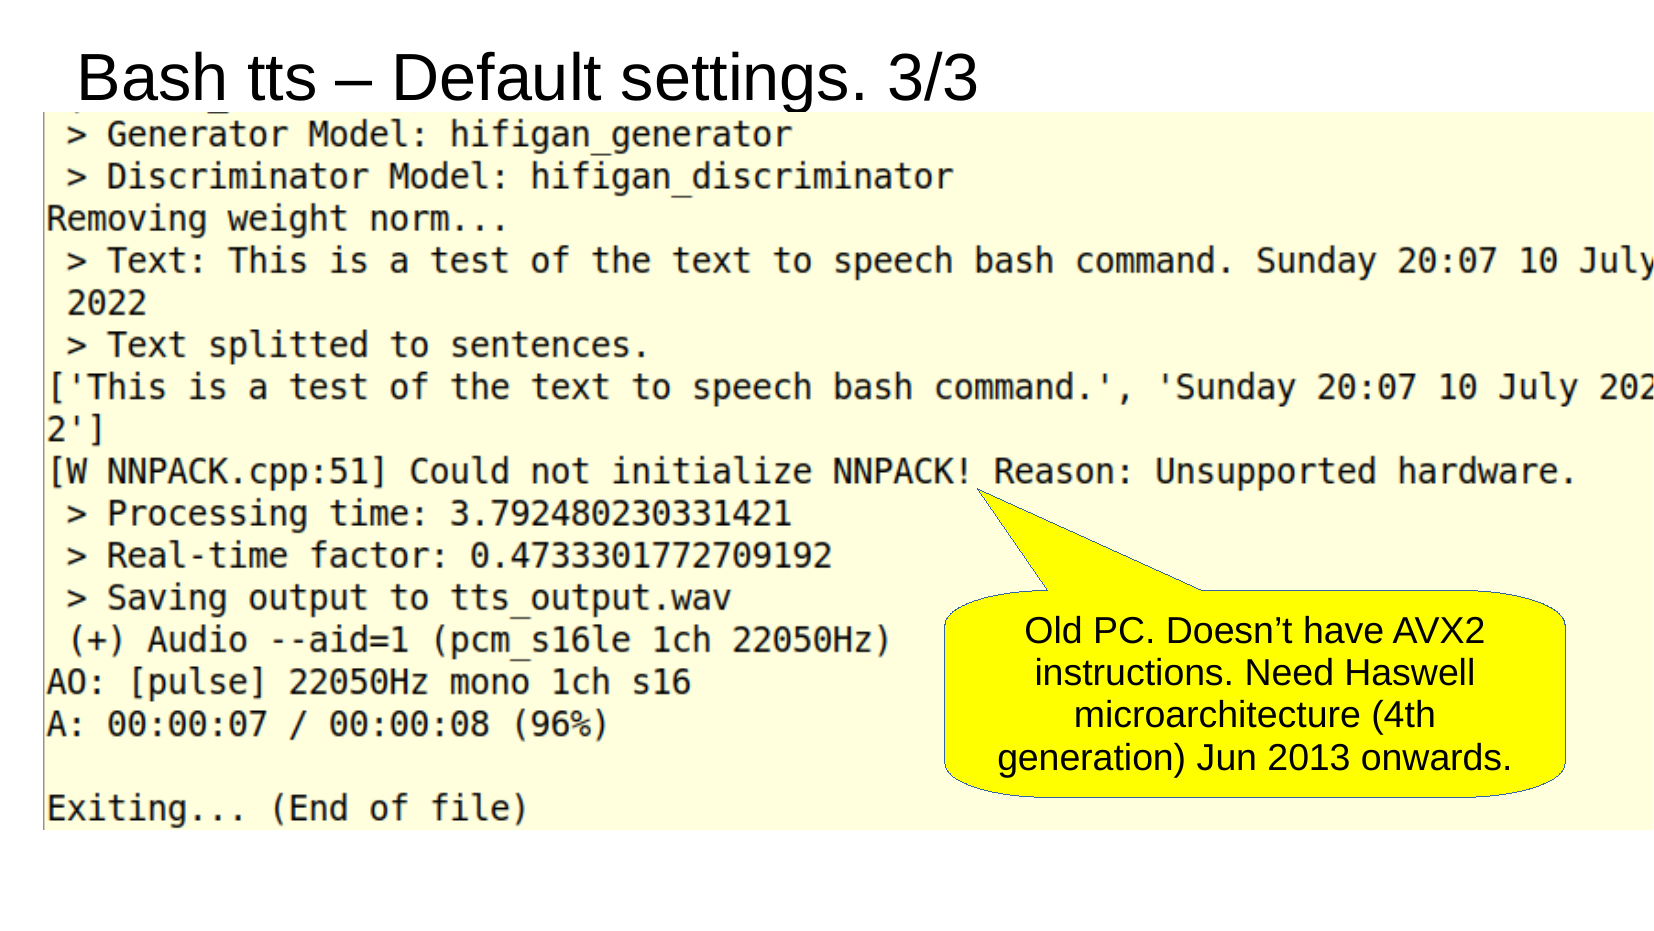

# Bash tts – Default settings. 3/3
Old PC. Doesn’t have AVX2 instructions. Need Haswell microarchitecture (4th generation) Jun 2013 onwards.